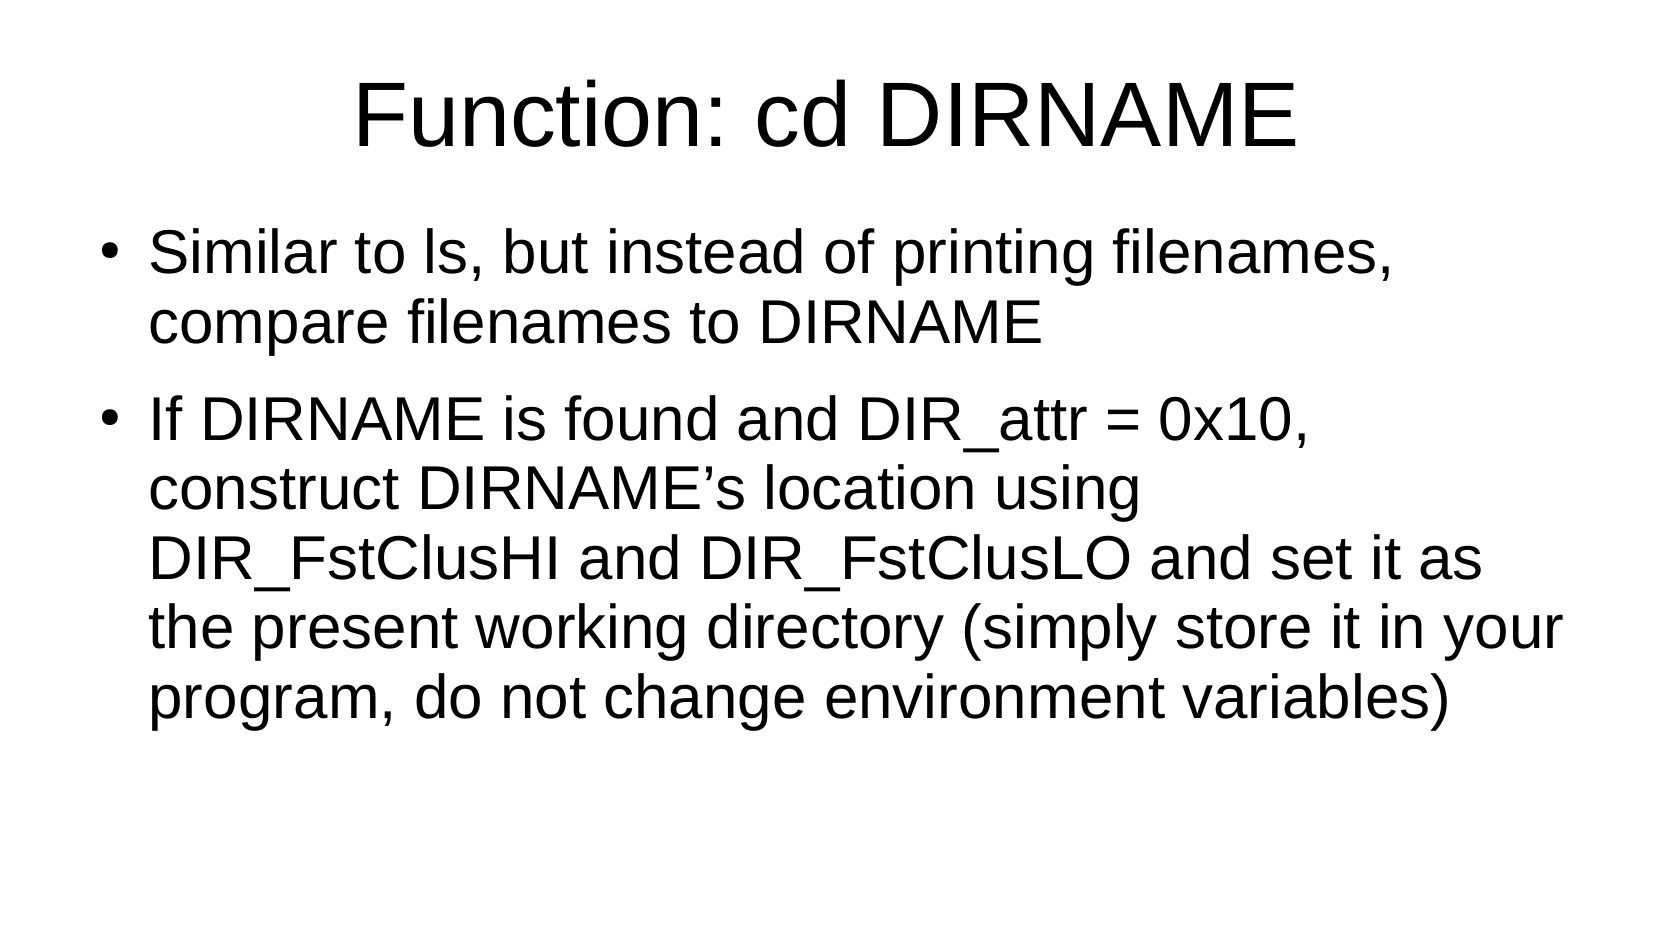

# Function: cd DIRNAME
Similar to ls, but instead of printing filenames, compare filenames to DIRNAME
If DIRNAME is found and DIR_attr = 0x10, construct DIRNAME’s location using DIR_FstClusHI and DIR_FstClusLO and set it as the present working directory (simply store it in your program, do not change environment variables)